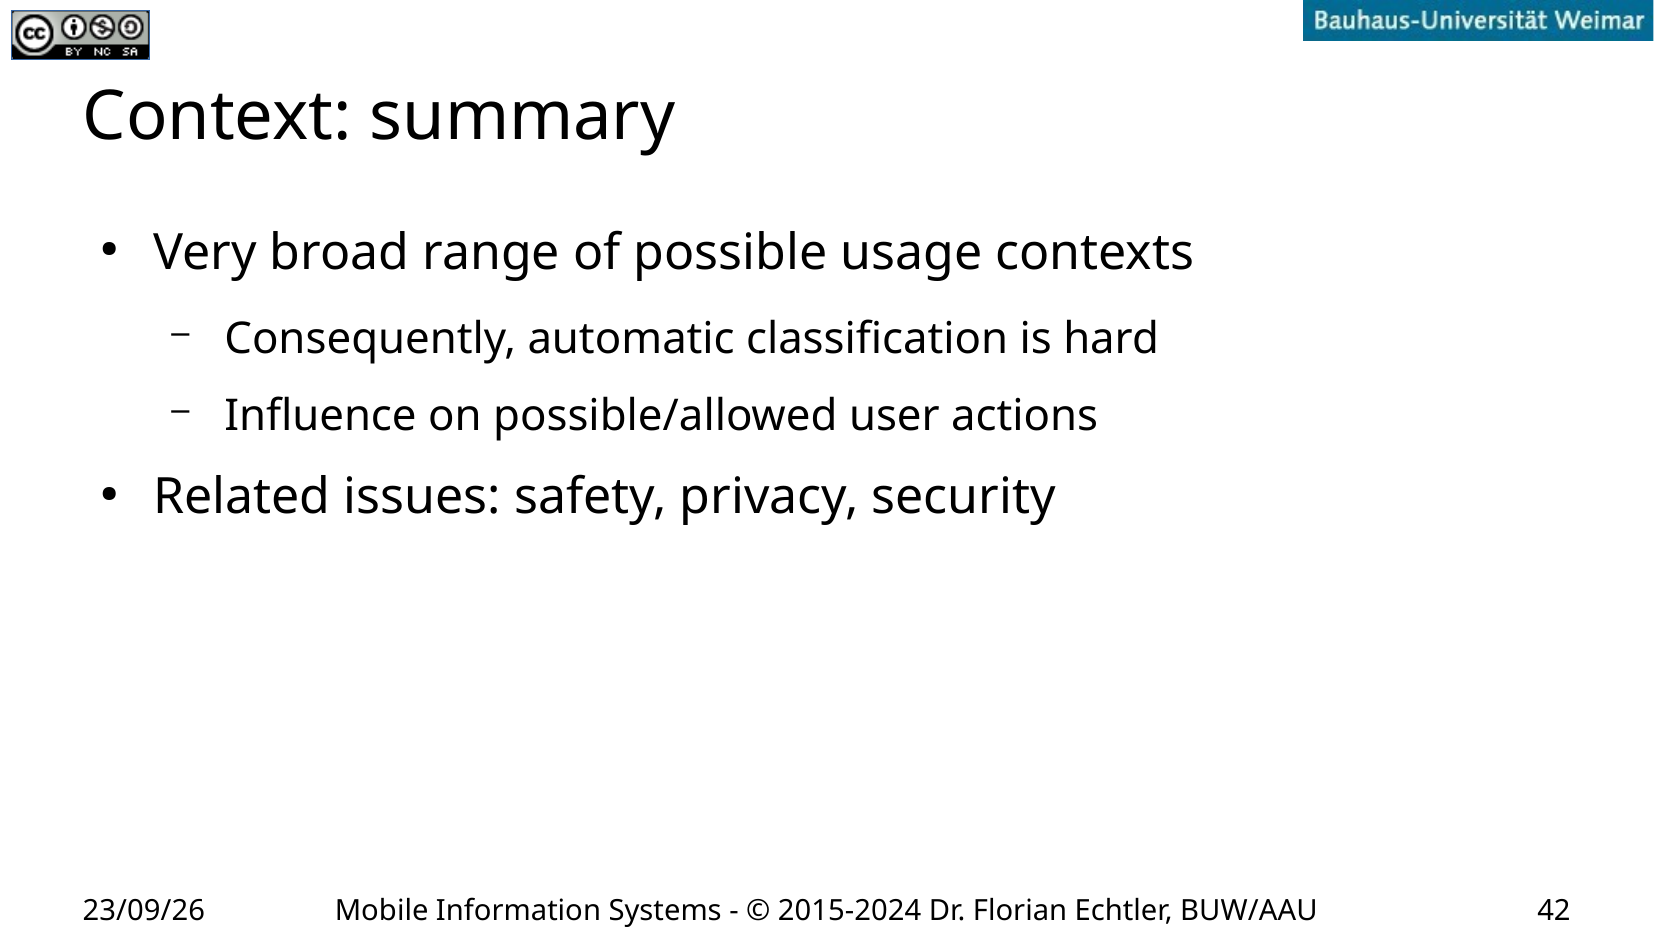

# Context: summary
Very broad range of possible usage contexts
Consequently, automatic classification is hard
Influence on possible/allowed user actions
Related issues: safety, privacy, security
Mobile Information Systems - © 2015-2024 Dr. Florian Echtler, BUW/AAU
42